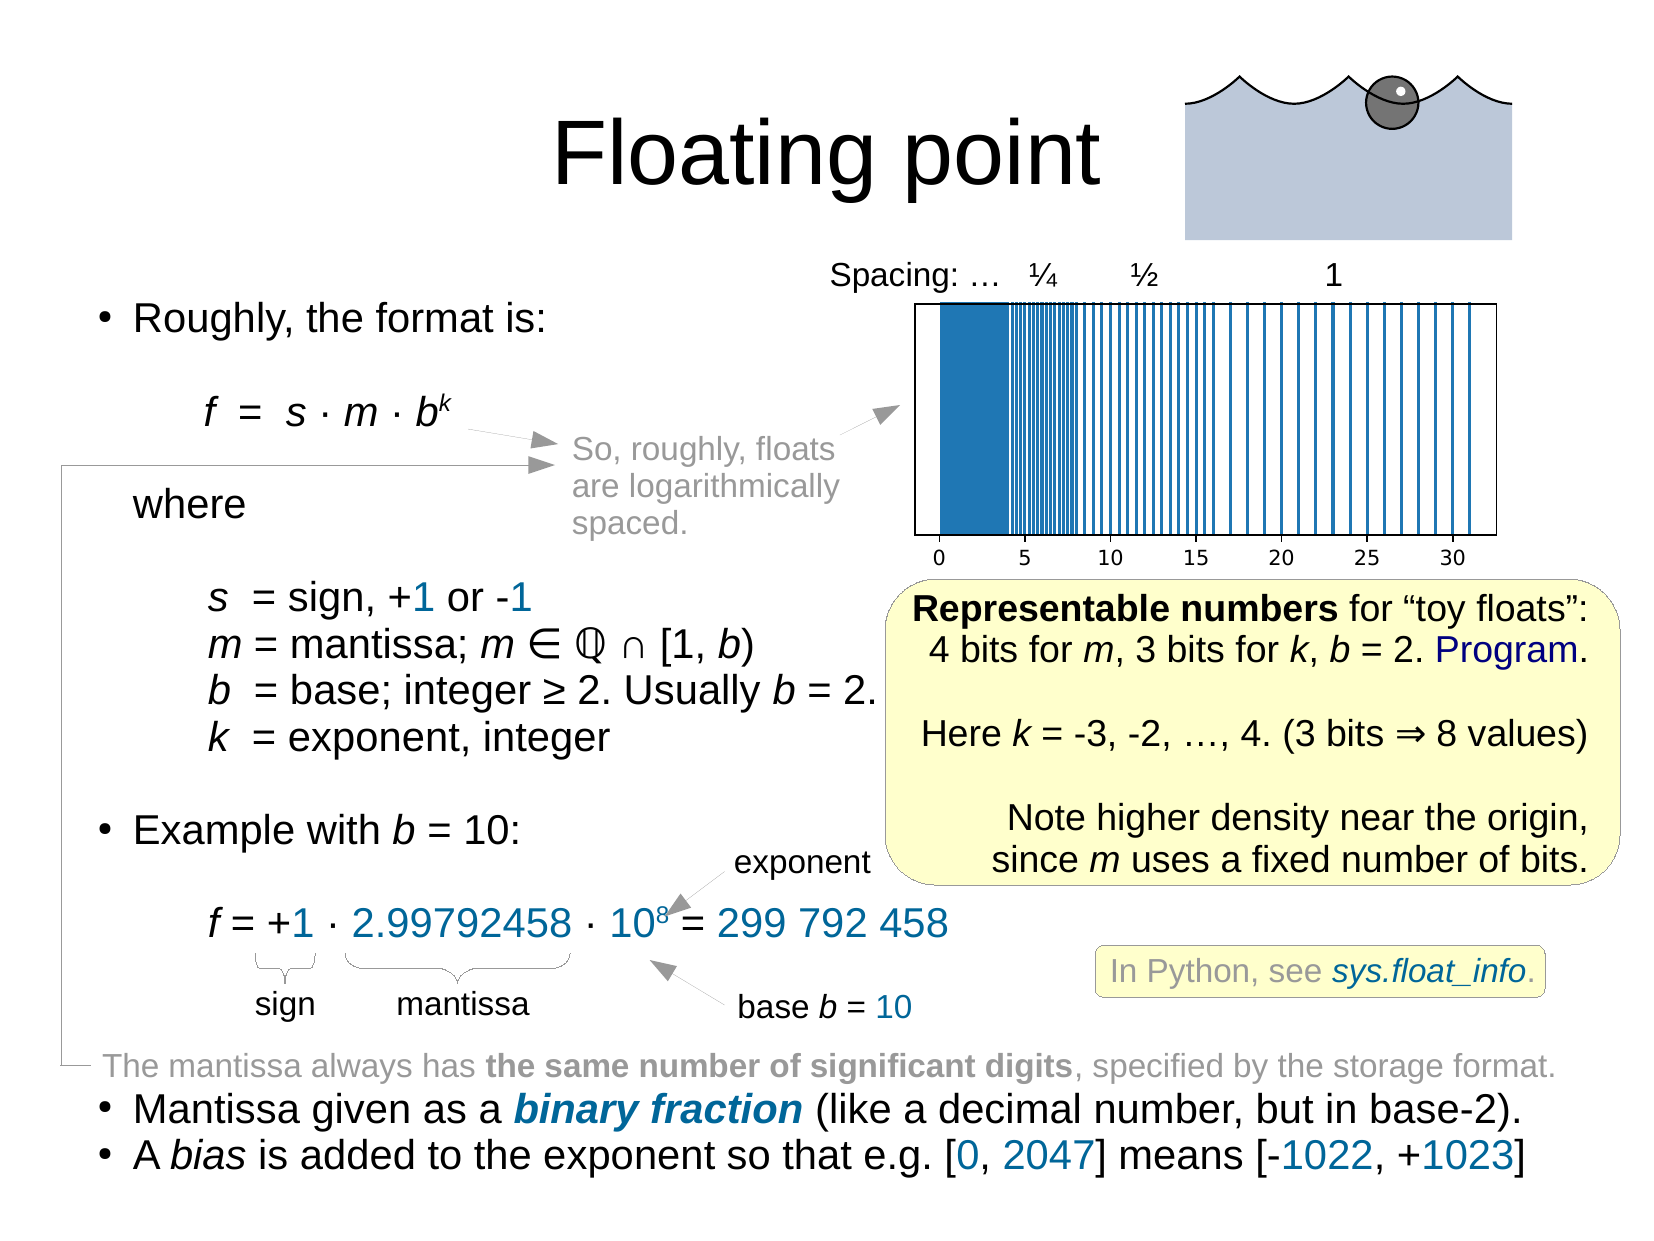

# Floating point
Roughly, the format is:
f = s · m · bk
where
	s = sign, +1 or -1
	m = mantissa; m ∈ ℚ ∩ [1, b)
	b = base; integer ≥ 2. Usually b = 2.
	k = exponent, integer
Example with b = 10:
	f = +1 · 2.99792458 · 108 = 299 792 458
Mantissa given as a binary fraction (like a decimal number, but in base-2).
A bias is added to the exponent so that e.g. [0, 2047] means [-1022, +1023]
Spacing: … ¼ ½ 1
So, roughly, floats
are logarithmically
spaced.
Representable numbers for “toy floats”:
4 bits for m, 3 bits for k, b = 2. Program.
Here k = -3, -2, …, 4. (3 bits ⇒ 8 values)
Note higher density near the origin,
since m uses a fixed number of bits.
exponent
In Python, see sys.float_info.
sign
mantissa
 base b = 10
The mantissa always has the same number of significant digits, specified by the storage format.